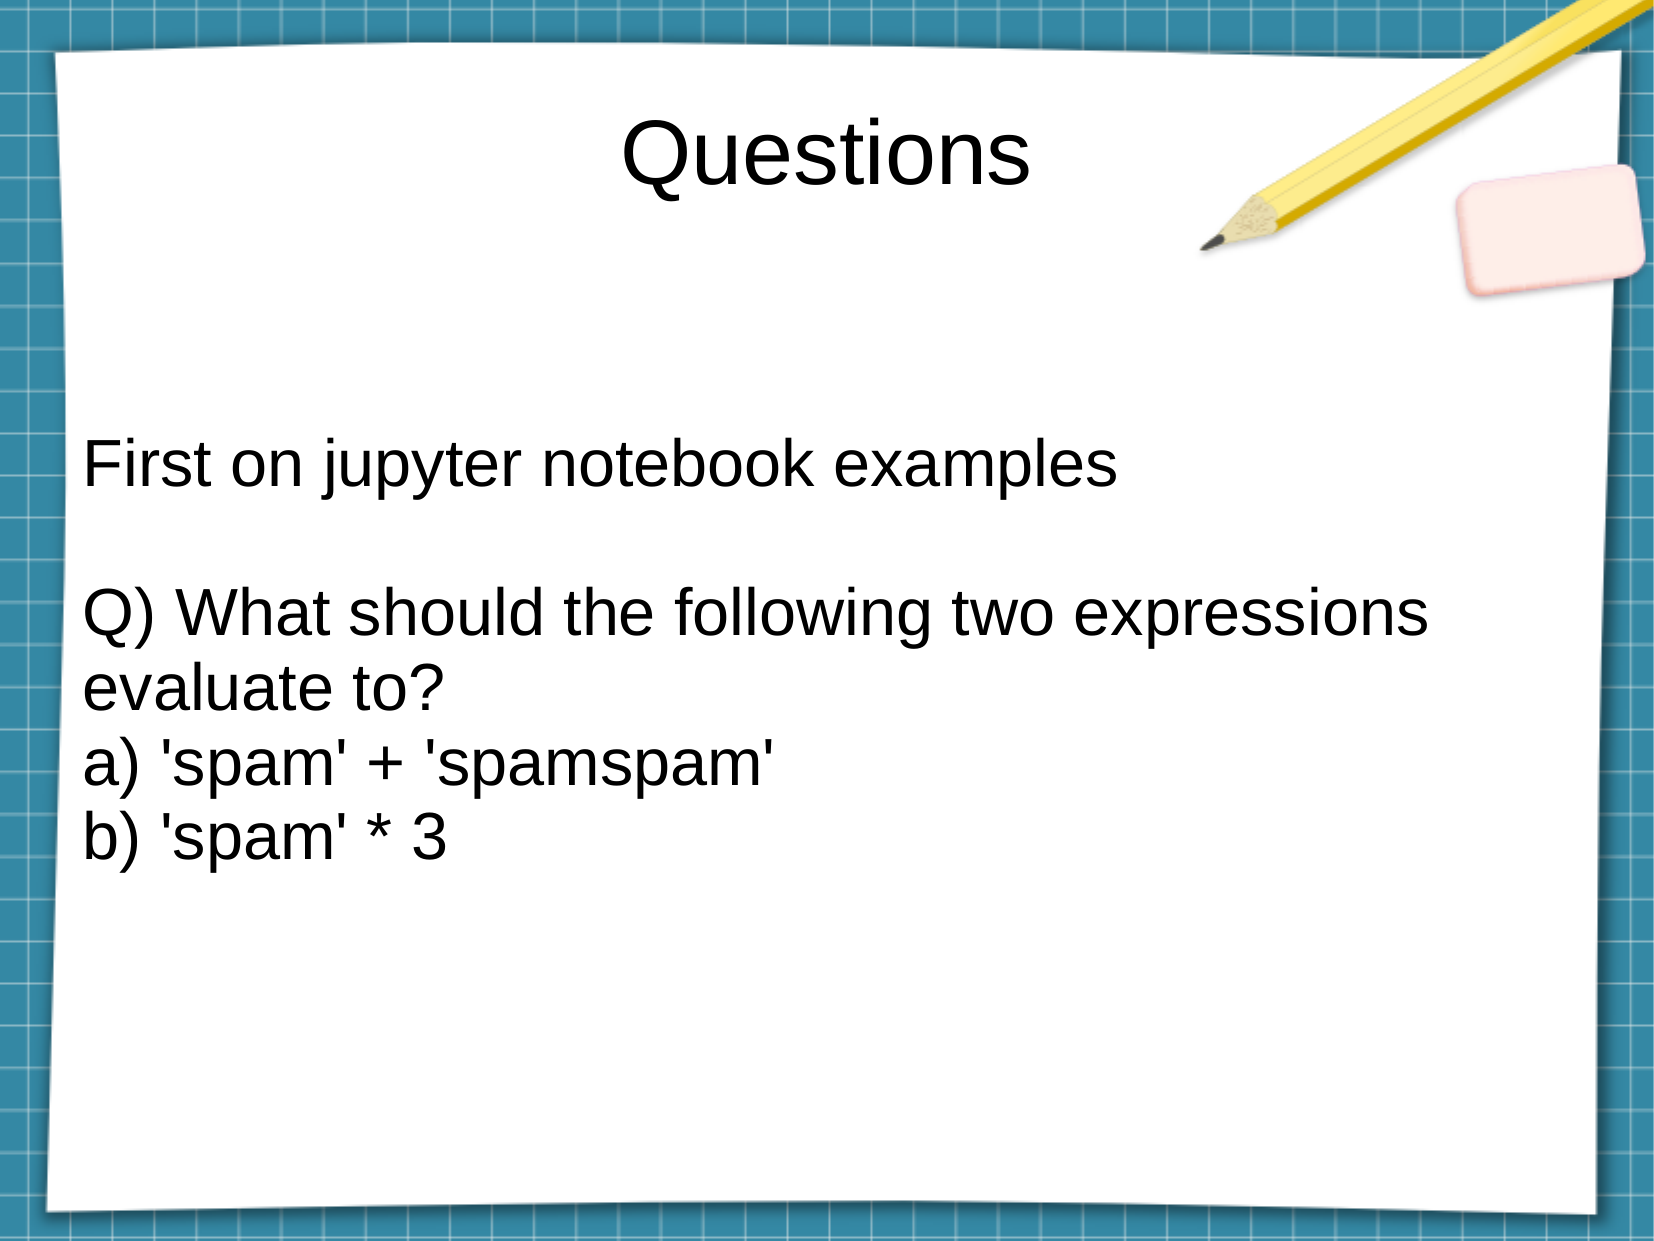

# Questions
First on jupyter notebook examples
Q) What should the following two expressions evaluate to?
a) 'spam' + 'spamspam'
b) 'spam' * 3